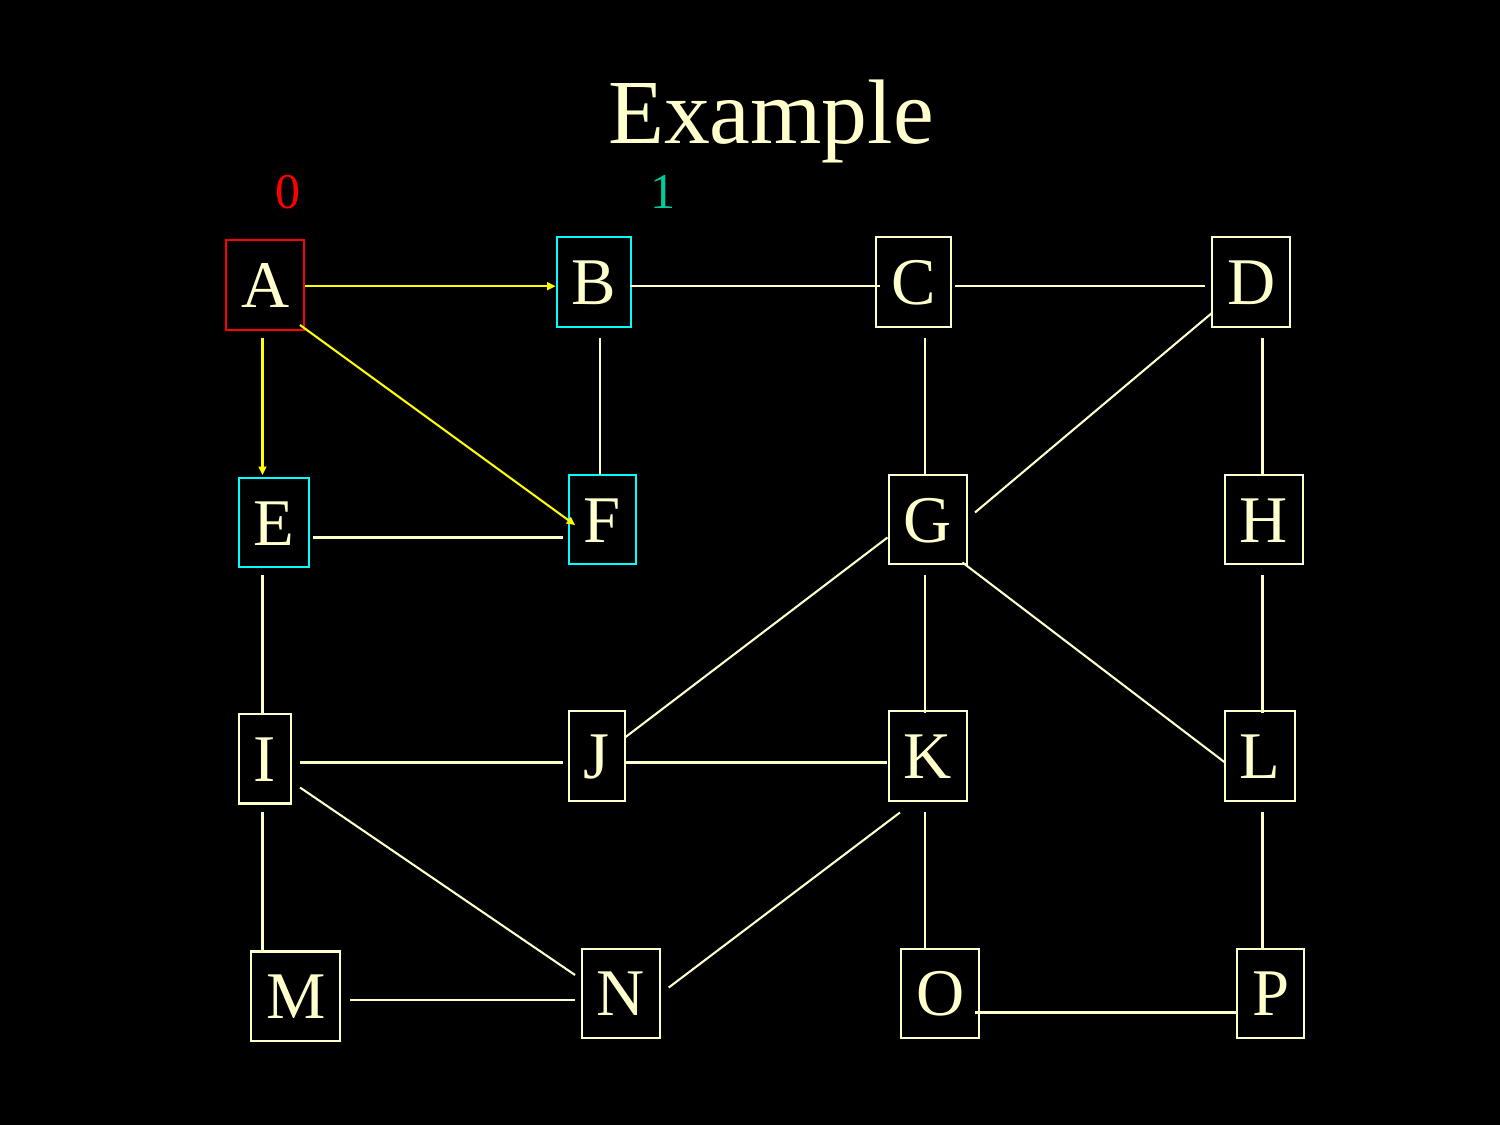

# Example
0
1
B
C
D
A
F
G
H
E
J
K
L
I
N
O
P
M